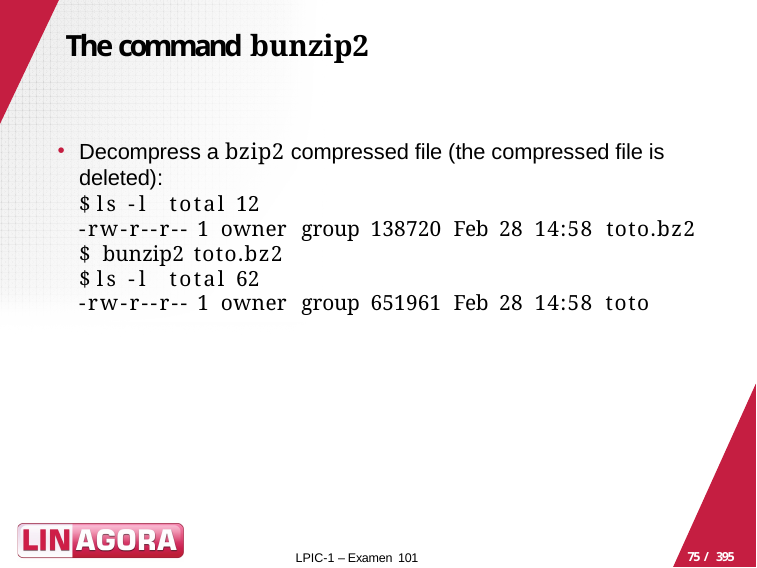

The command bunzip2
Decompress a bzip2 compressed file (the compressed file is deleted):
$ ls -l total 12
-rw-r--r-- 1 owner group 138720 Feb 28 14:58 toto.bz2
$ bunzip2 toto.bz2
$ ls -l total 62
-rw-r--r-- 1 owner group 651961 Feb 28 14:58 toto
LPIC-1 – Examen 101